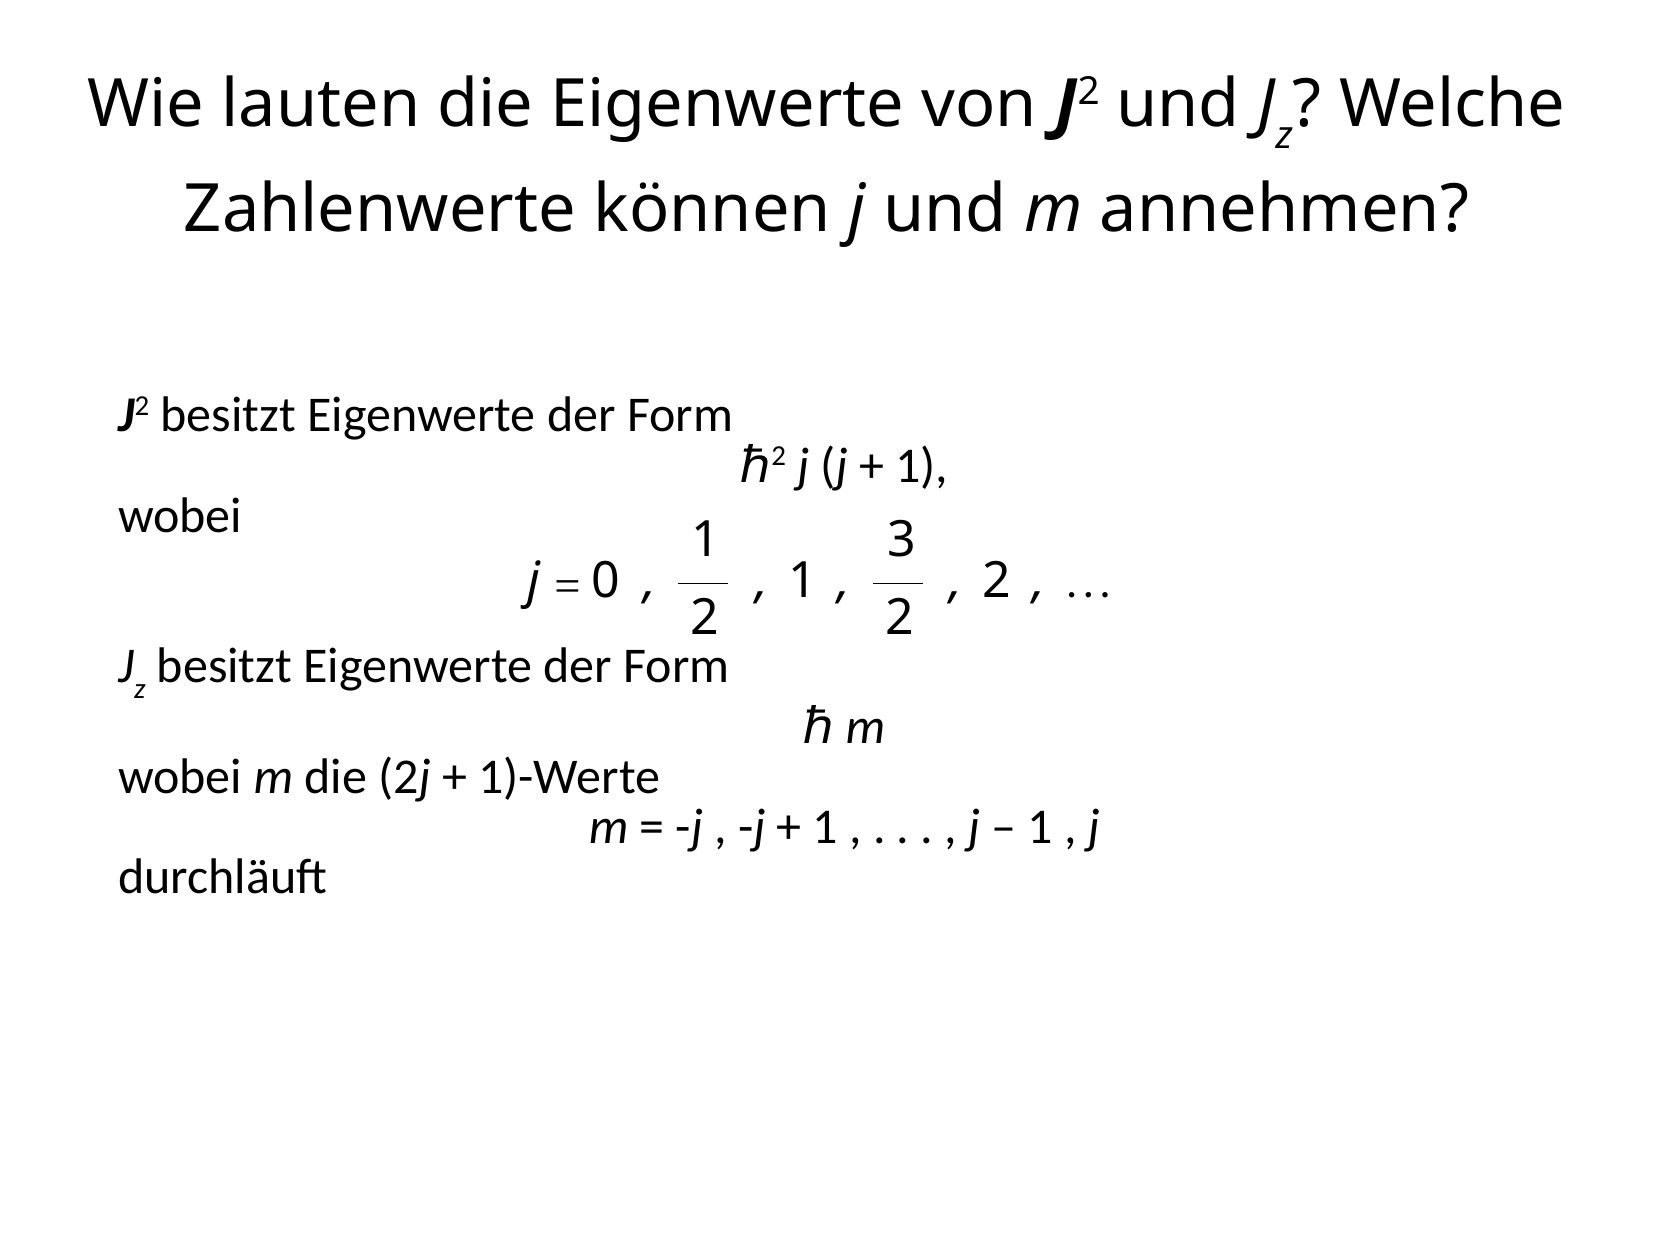

# Wie lauten die Eigenwerte von J2 und Jz? Welche Zahlenwerte können j und m annehmen?
J2 besitzt Eigenwerte der Form
ℏ2 j (j + 1),
wobei
Jz besitzt Eigenwerte der Form
ℏ m
wobei m die (2j + 1)-Werte
m = -j , -j + 1 , . . . , j – 1 , j
durchläuft